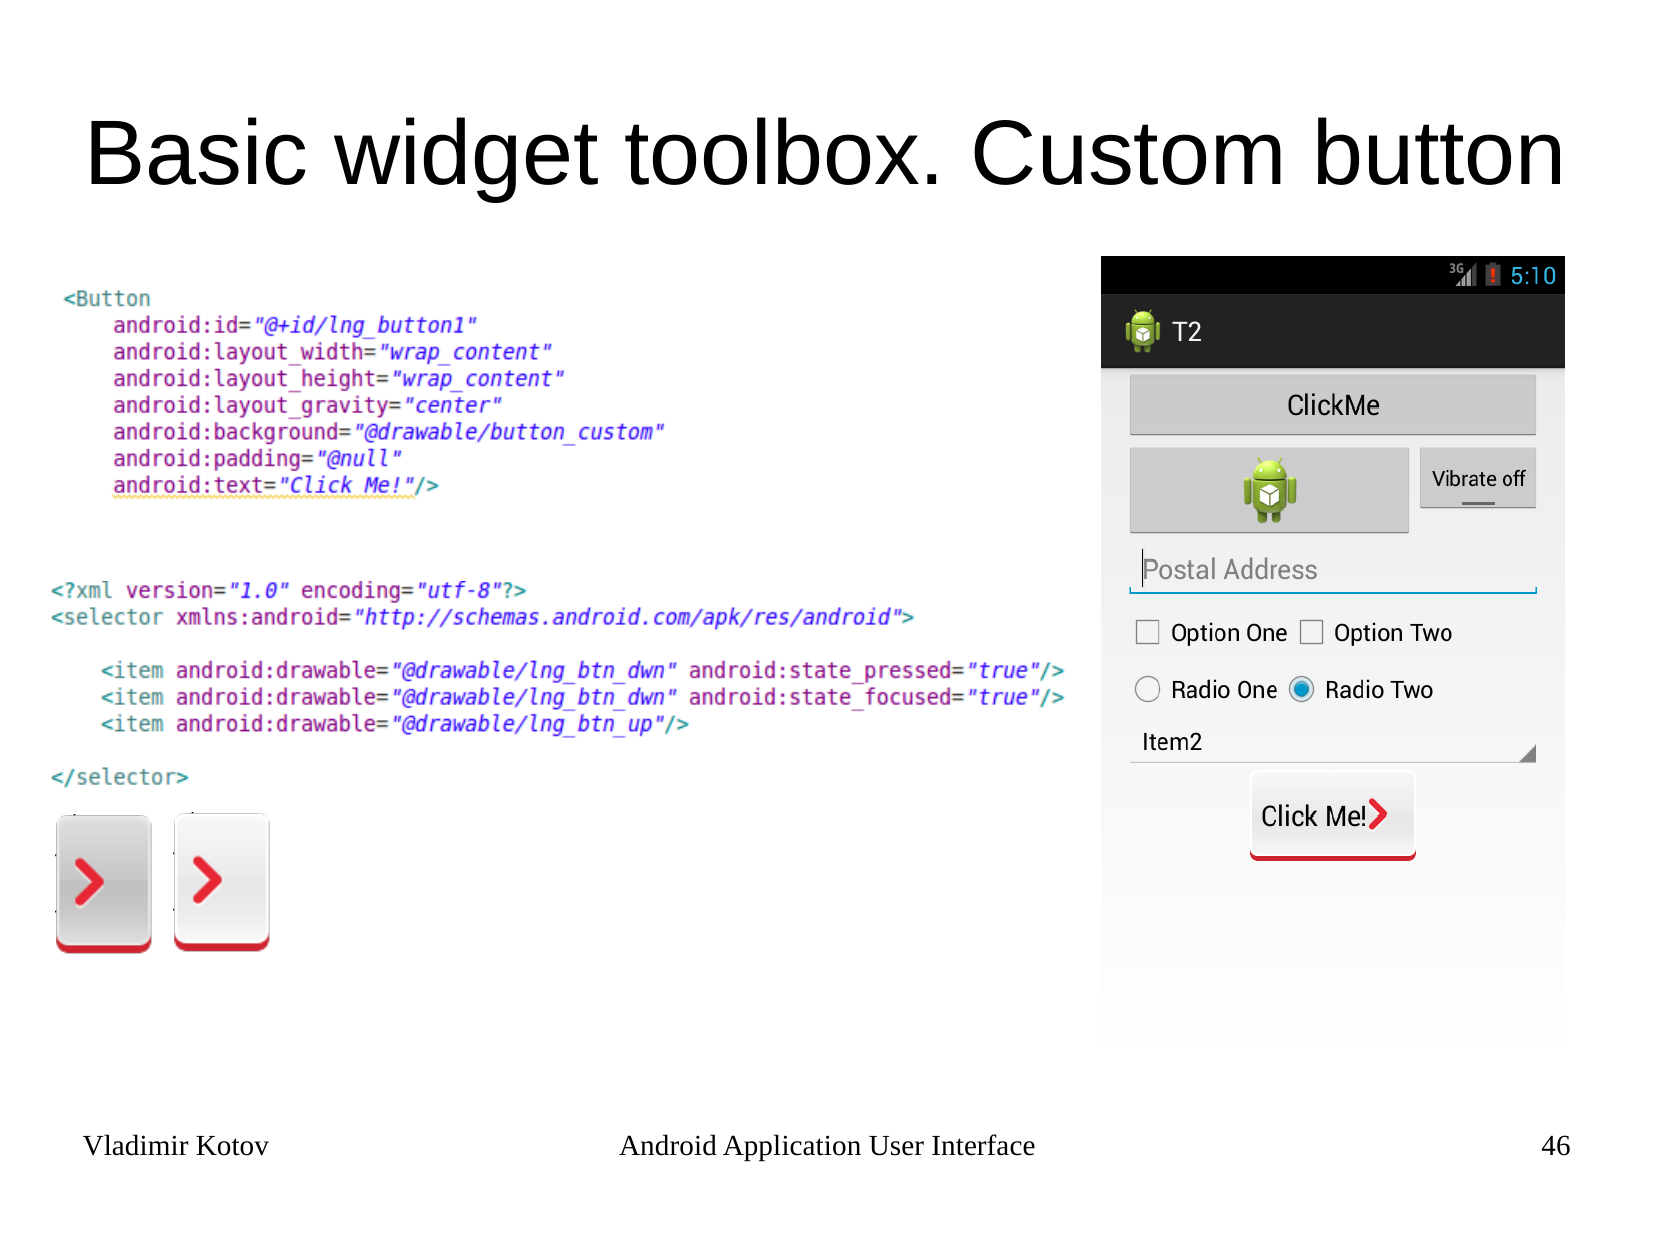

# Basic widget toolbox. Custom button
Vladimir Kotov
Android Application User Interface
46